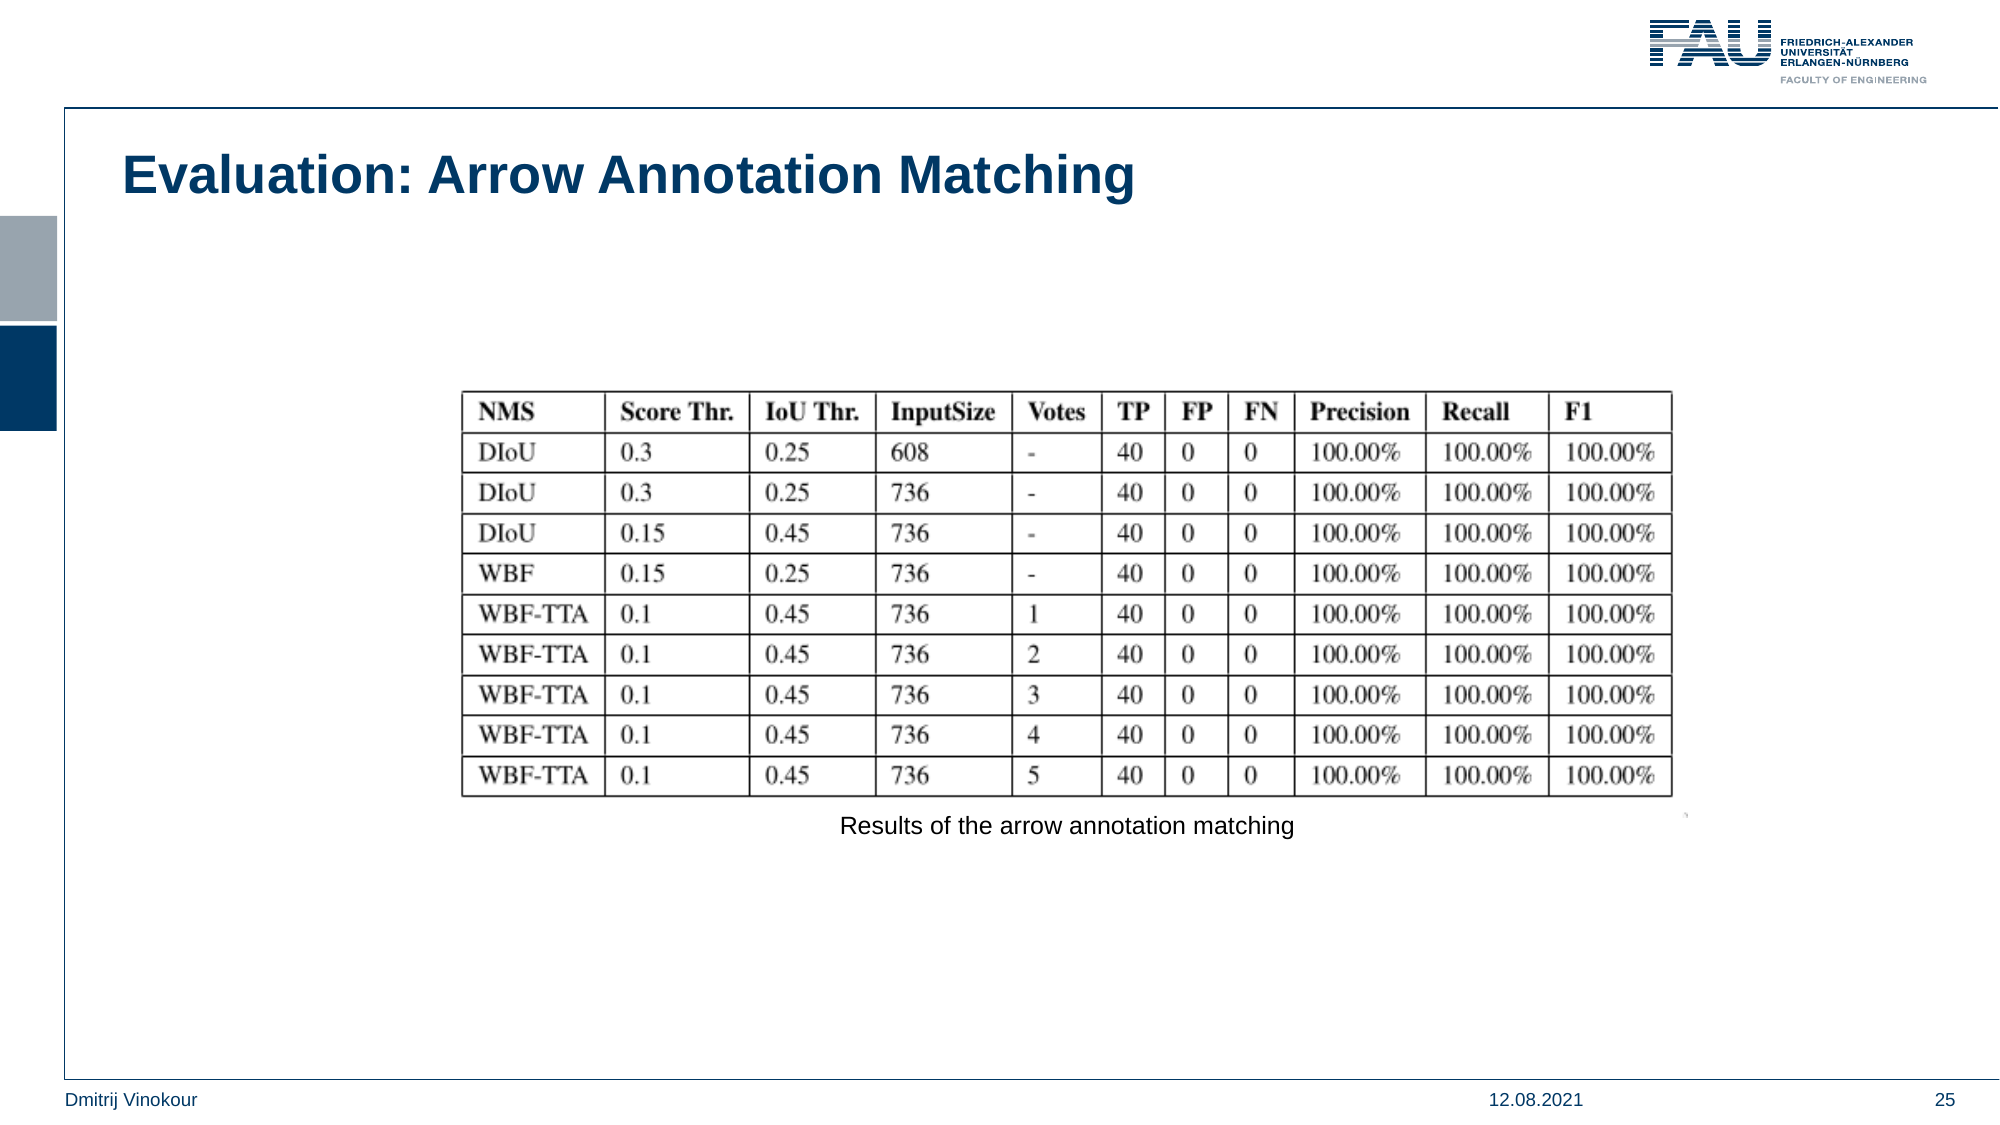

Evaluation: Arrow Annotation Matching
Results of the arrow annotation matching
12.08.2021
Dmitrij Vinokour